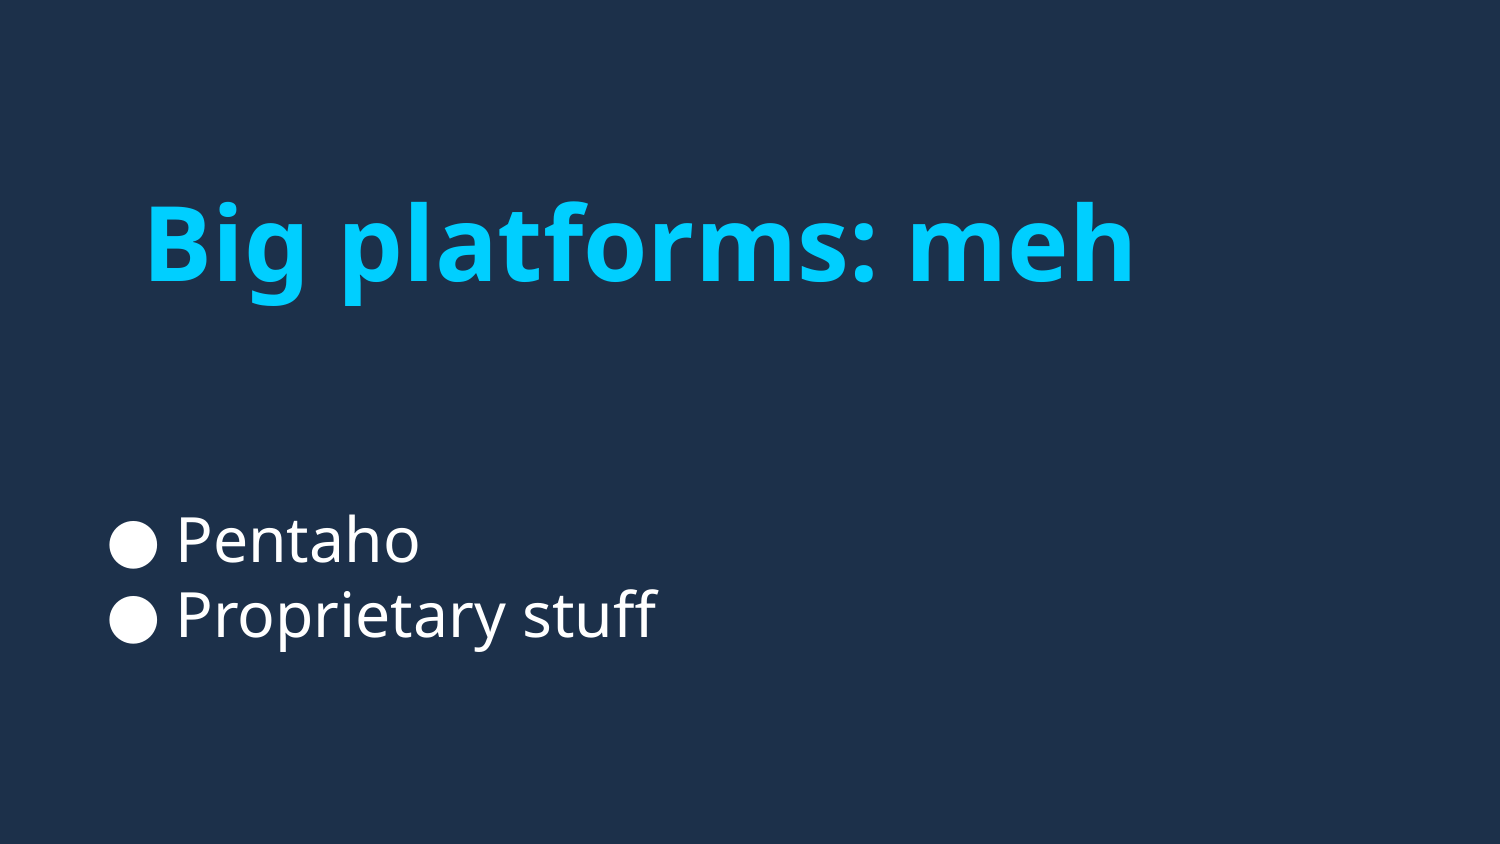

Big platforms: meh
# Pentaho
Proprietary stuff